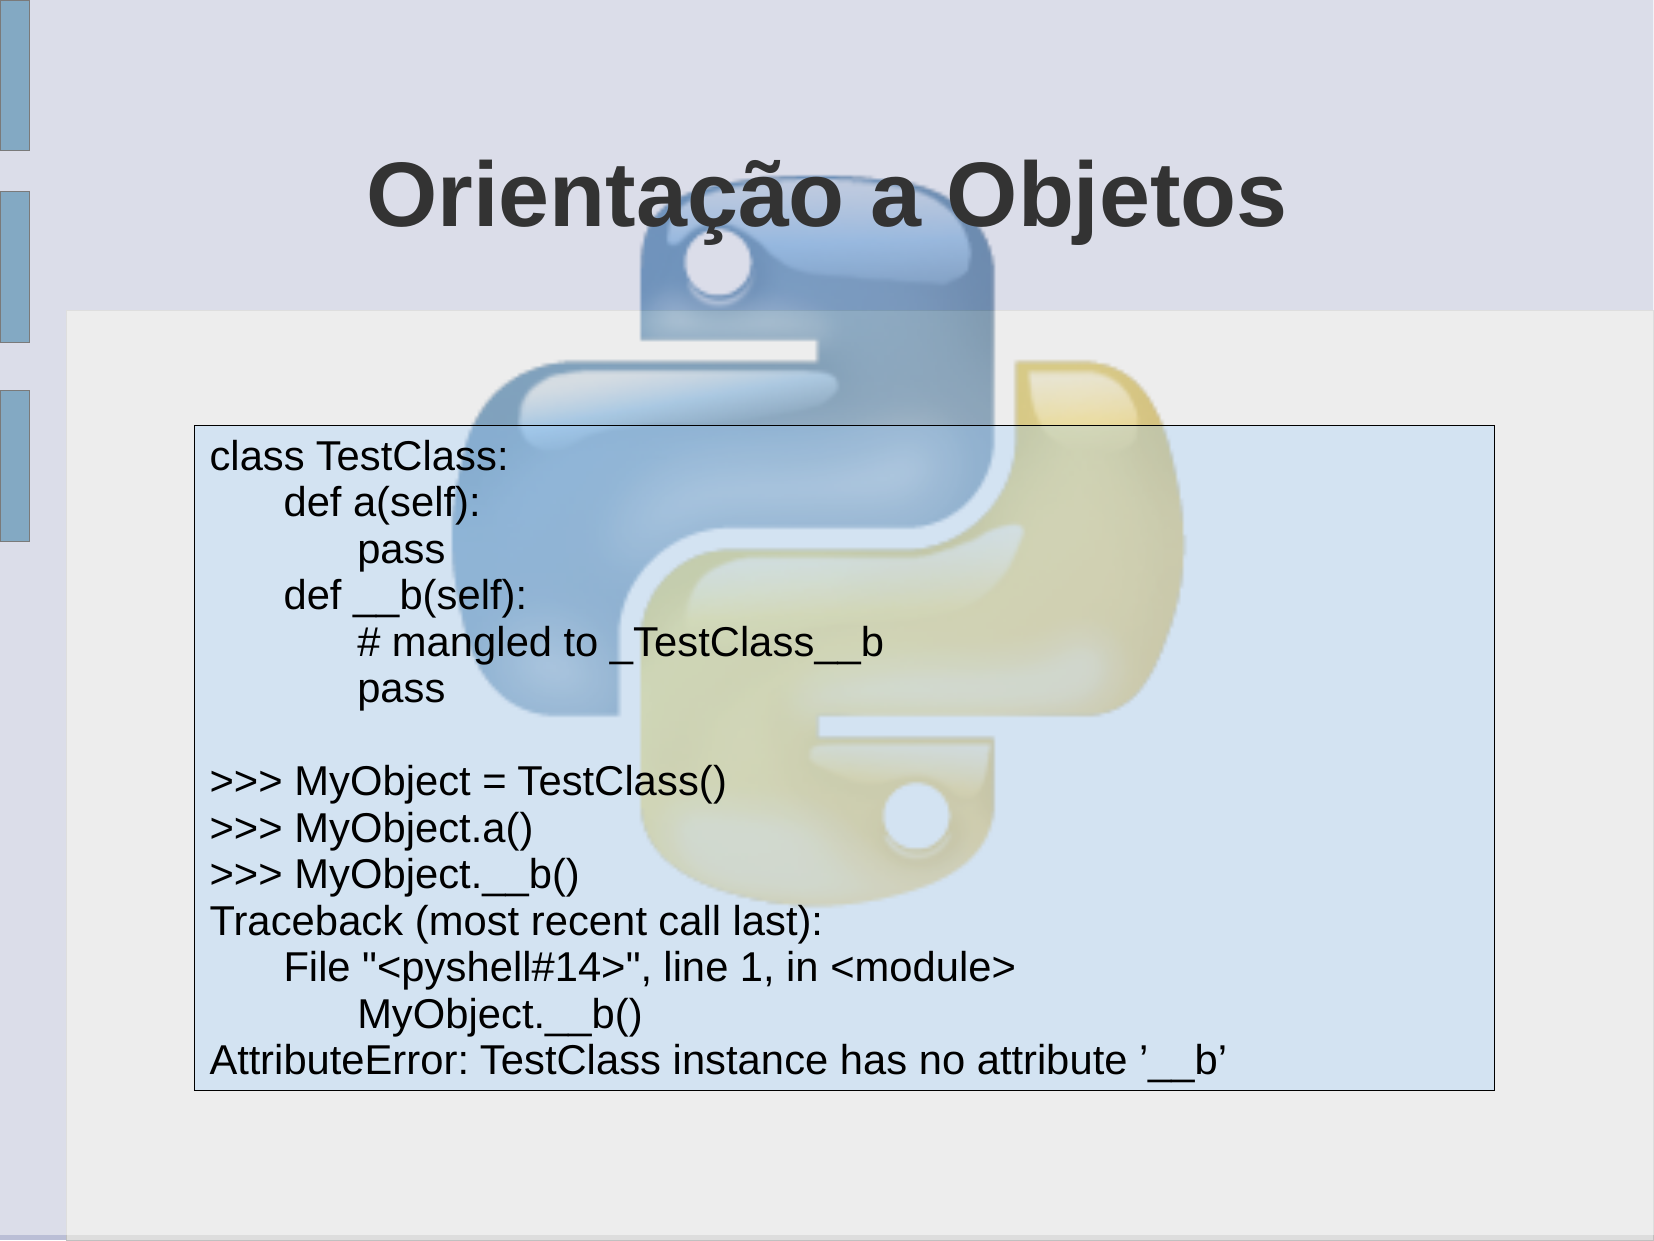

# Orientação a Objetos
class TestClass:
	def a(self):
		pass
	def __b(self):
		# mangled to _TestClass__b
		pass
>>> MyObject = TestClass()
>>> MyObject.a()
>>> MyObject.__b()
Traceback (most recent call last):
	File "<pyshell#14>", line 1, in <module>
		MyObject.__b()
AttributeError: TestClass instance has no attribute ’__b’